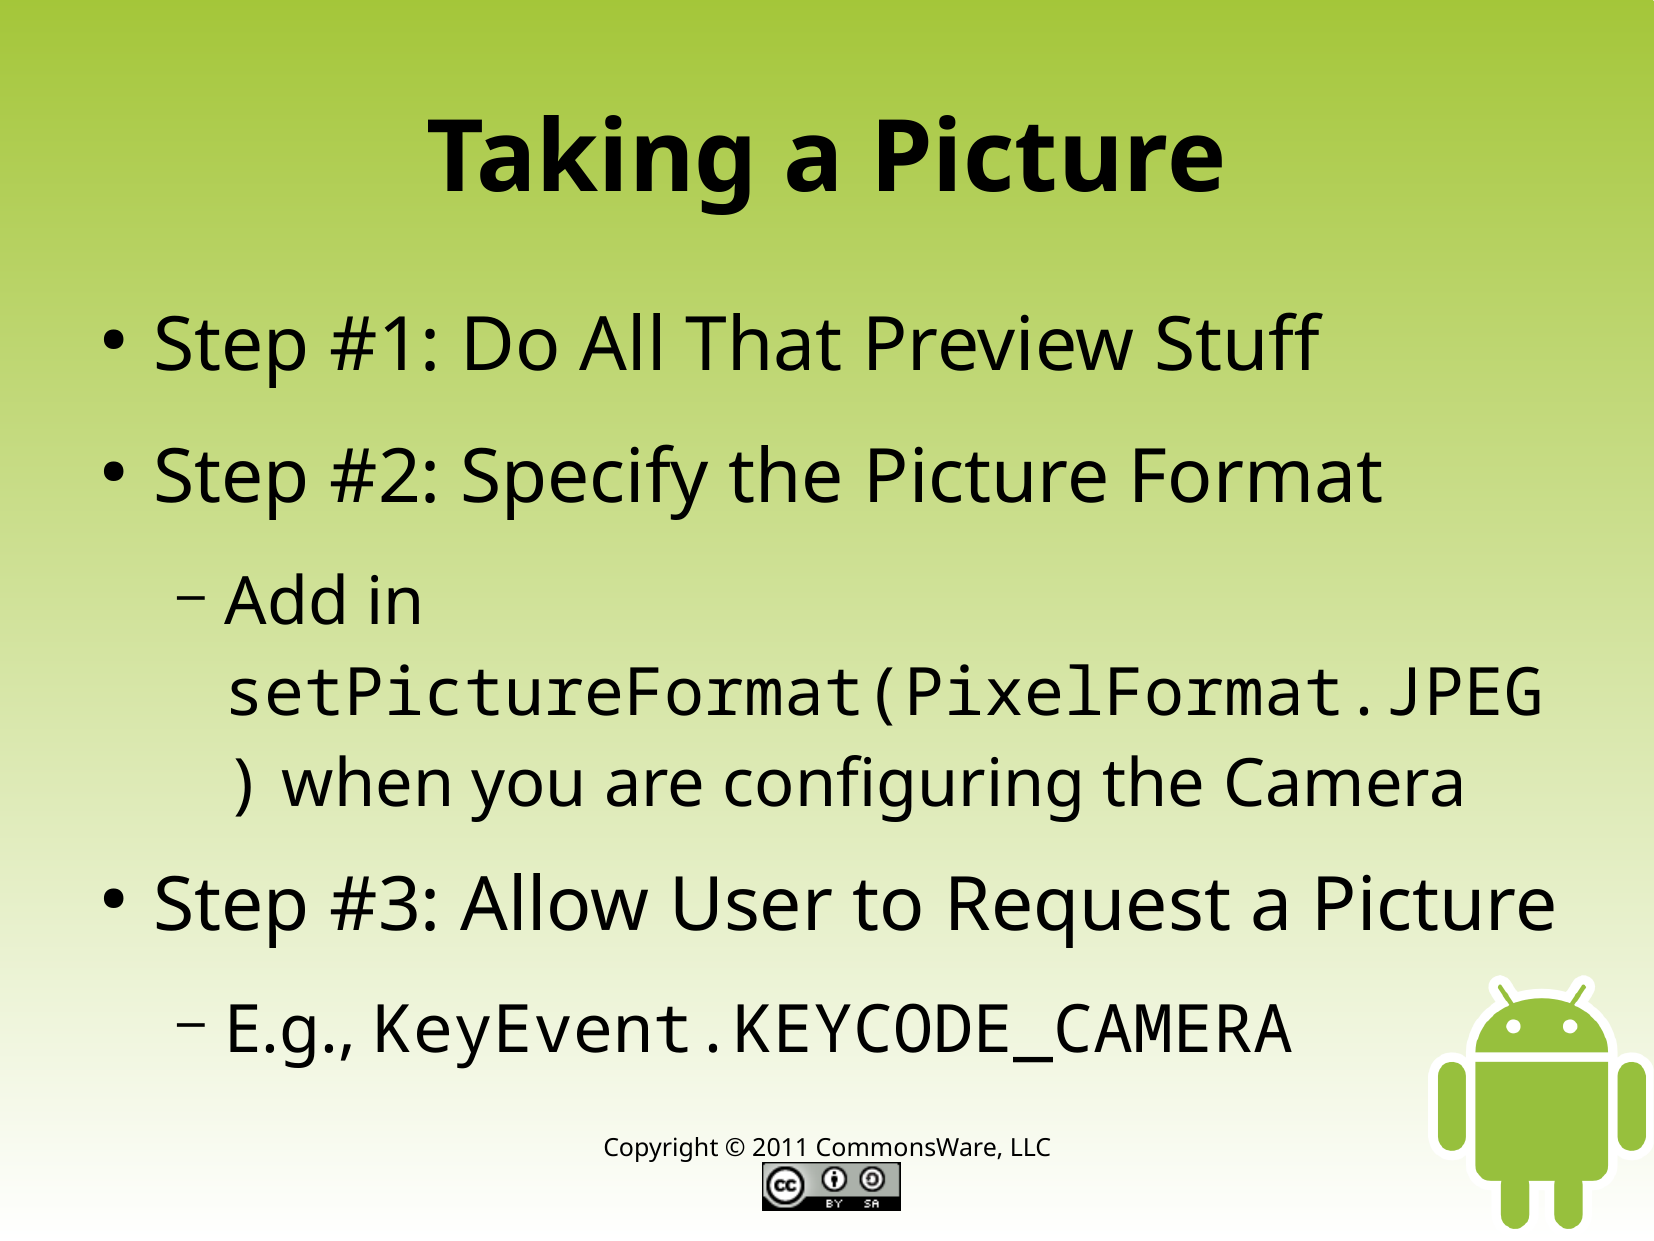

# Taking a Picture
Step #1: Do All That Preview Stuff
Step #2: Specify the Picture Format
Add in setPictureFormat(PixelFormat.JPEG) when you are configuring the Camera
Step #3: Allow User to Request a Picture
E.g., KeyEvent.KEYCODE_CAMERA